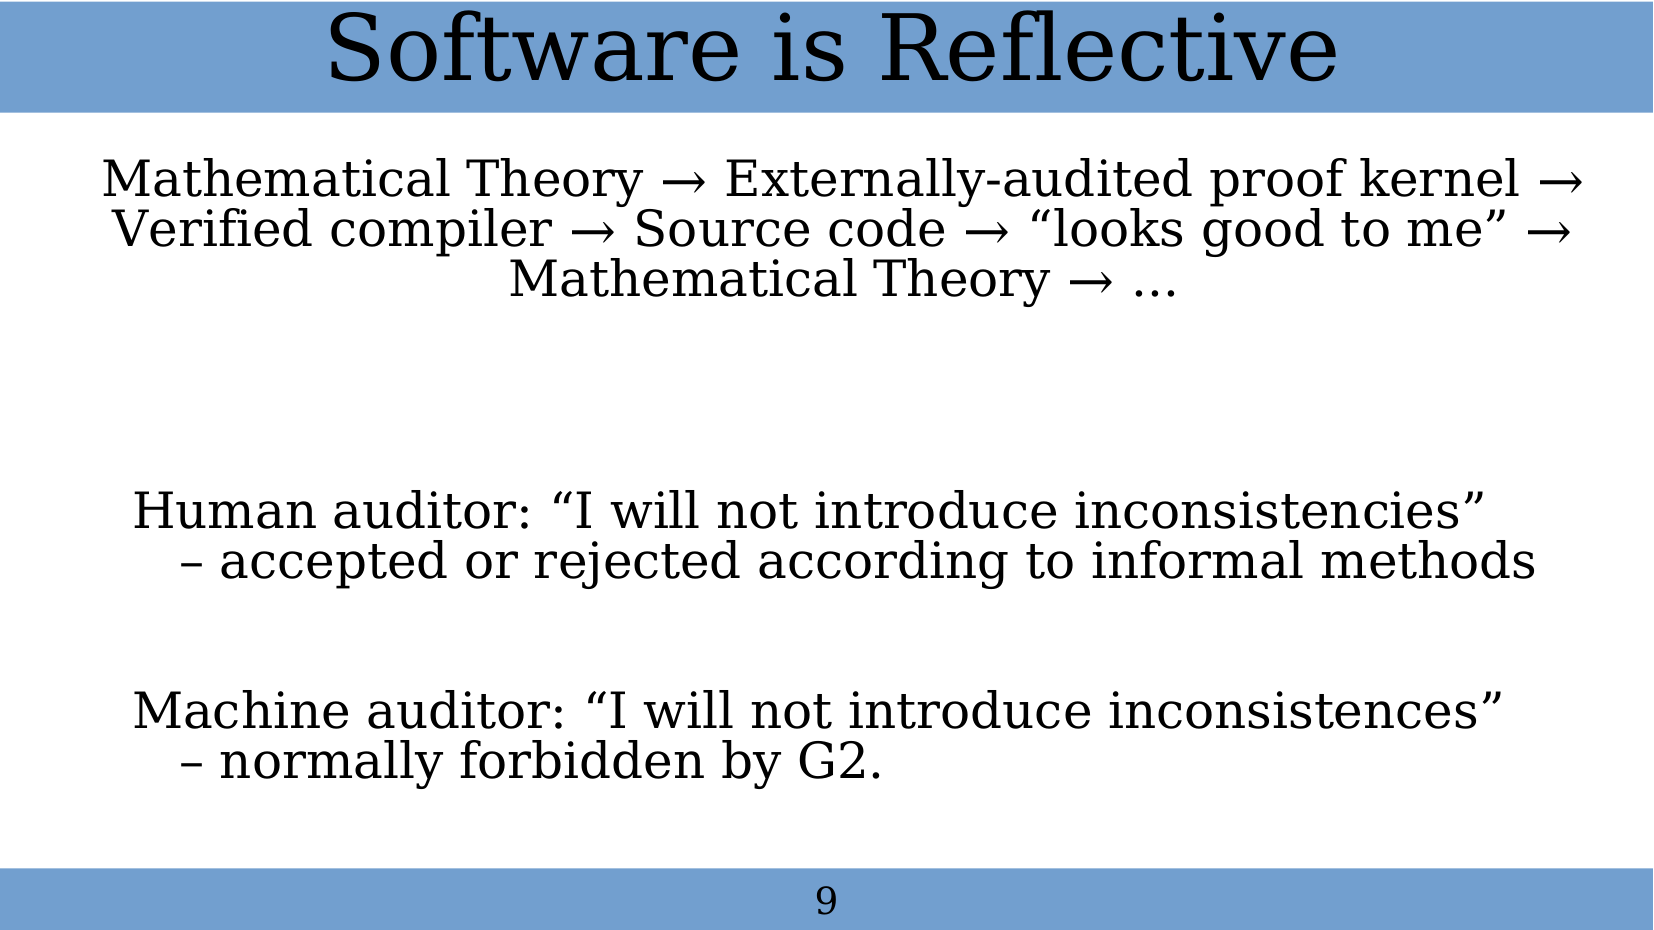

Software is Reflective
#
Mathematical Theory → Externally-audited proof kernel → Verified compiler → Source code → “looks good to me” → Mathematical Theory → ...
Human auditor: “I will not introduce inconsistencies”
 – accepted or rejected according to informal methods
Machine auditor: “I will not introduce inconsistences”
 – normally forbidden by G2.
9